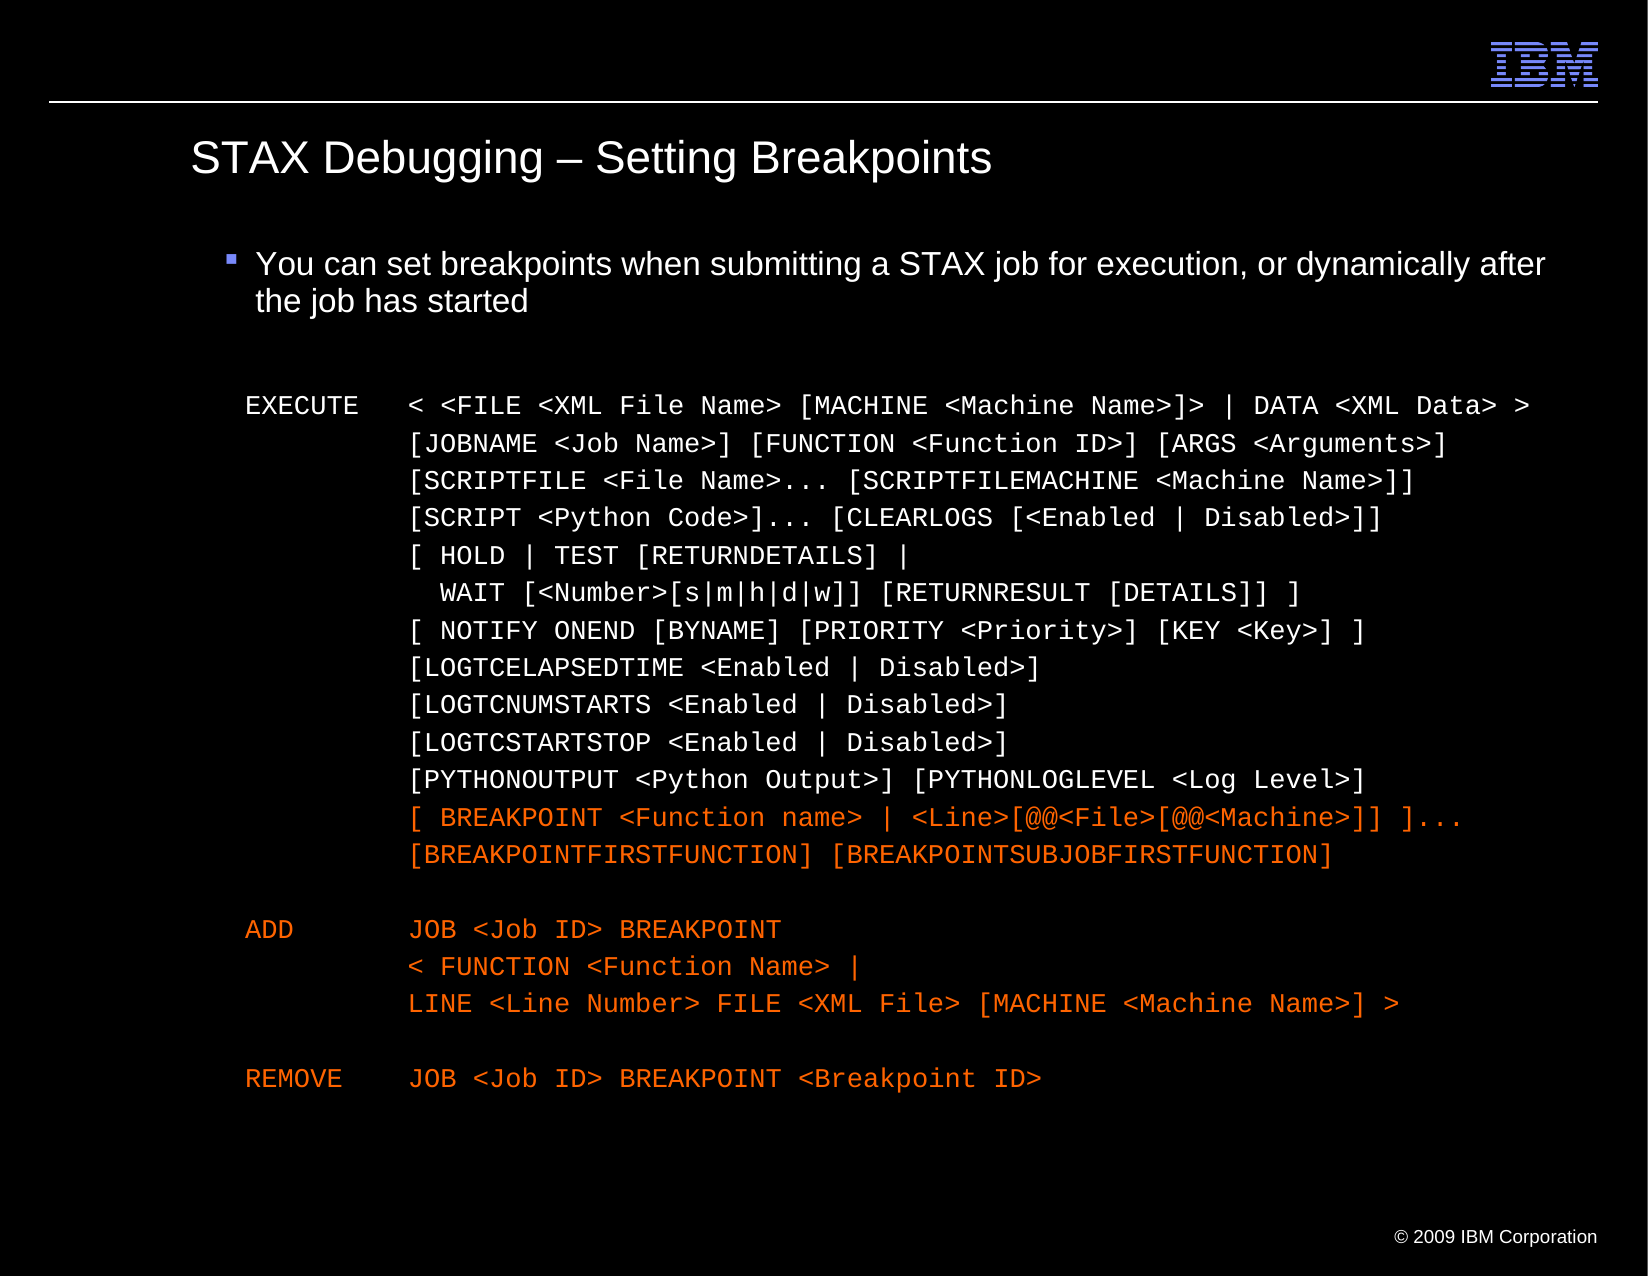

STAX Debugging – Setting Breakpoints
# You can set breakpoints when submitting a STAX job for execution, or dynamically after the job has started
EXECUTE < <FILE <XML File Name> [MACHINE <Machine Name>]> | DATA <XML Data> >
 [JOBNAME <Job Name>] [FUNCTION <Function ID>] [ARGS <Arguments>]
 [SCRIPTFILE <File Name>... [SCRIPTFILEMACHINE <Machine Name>]]
 [SCRIPT <Python Code>]... [CLEARLOGS [<Enabled | Disabled>]]
 [ HOLD | TEST [RETURNDETAILS] |
 WAIT [<Number>[s|m|h|d|w]] [RETURNRESULT [DETAILS]] ]
 [ NOTIFY ONEND [BYNAME] [PRIORITY <Priority>] [KEY <Key>] ]
 [LOGTCELAPSEDTIME <Enabled | Disabled>]
 [LOGTCNUMSTARTS <Enabled | Disabled>]
 [LOGTCSTARTSTOP <Enabled | Disabled>]
 [PYTHONOUTPUT <Python Output>] [PYTHONLOGLEVEL <Log Level>]
 [ BREAKPOINT <Function name> | <Line>[@@<File>[@@<Machine>]] ]...
 [BREAKPOINTFIRSTFUNCTION] [BREAKPOINTSUBJOBFIRSTFUNCTION]
ADD JOB <Job ID> BREAKPOINT
 < FUNCTION <Function Name> |
 LINE <Line Number> FILE <XML File> [MACHINE <Machine Name>] >
REMOVE JOB <Job ID> BREAKPOINT <Breakpoint ID>